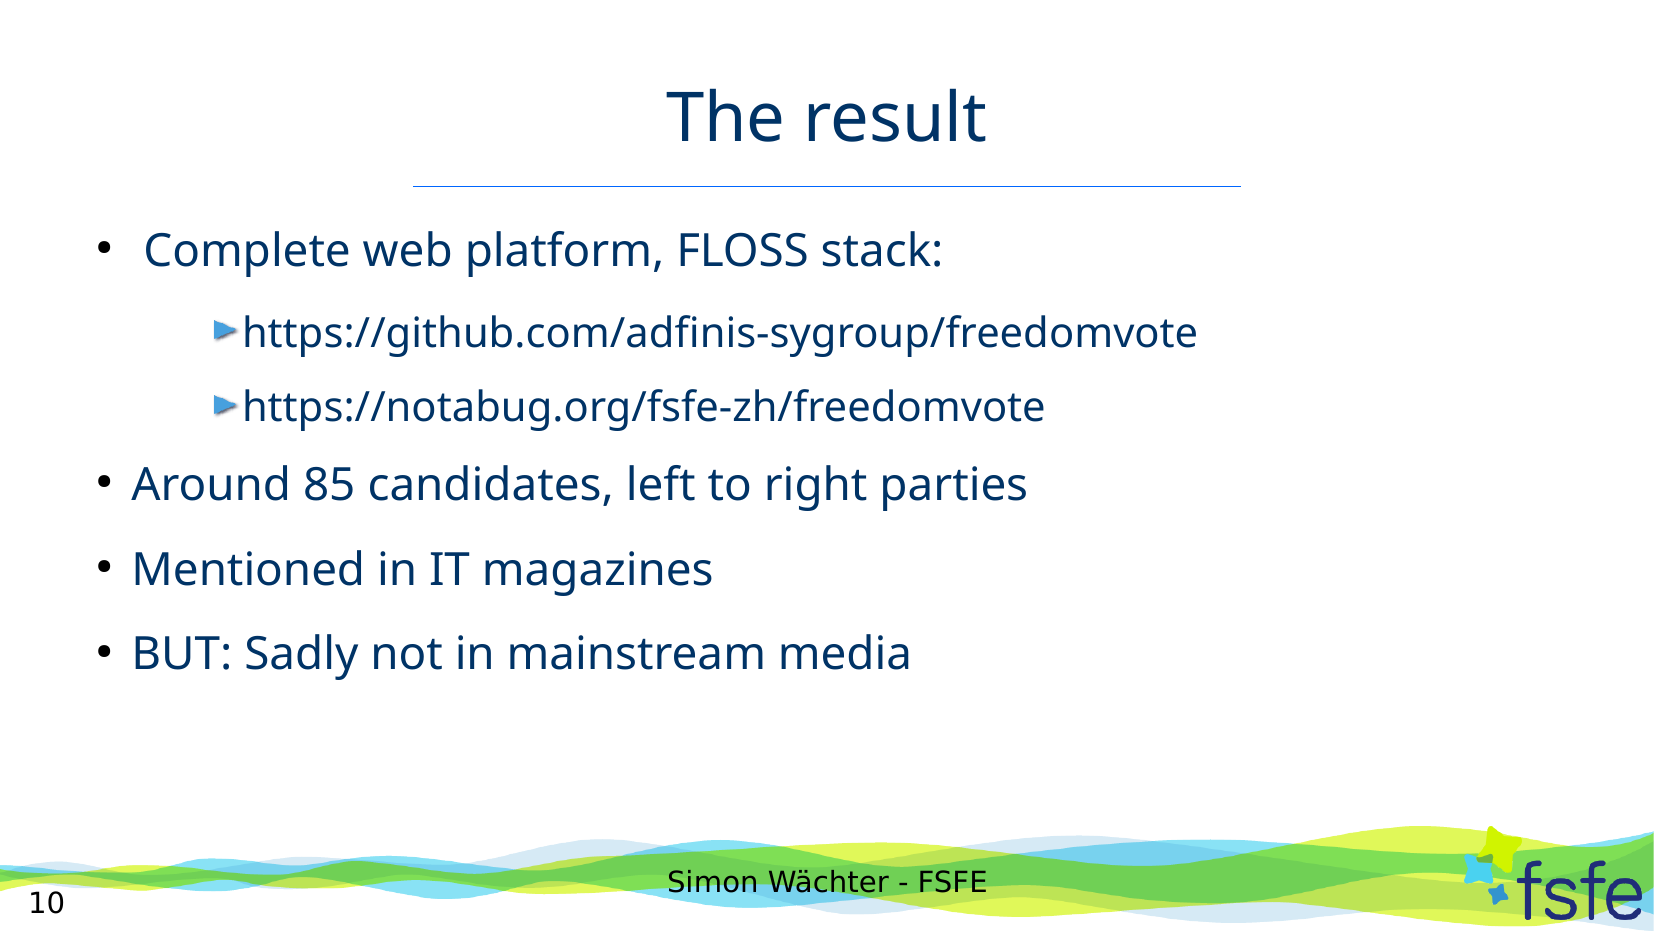

# The result
 Complete web platform, FLOSS stack:
https://github.com/adfinis-sygroup/freedomvote
https://notabug.org/fsfe-zh/freedomvote
Around 85 candidates, left to right parties
Mentioned in IT magazines
BUT: Sadly not in mainstream media
Simon Wächter - FSFE
10